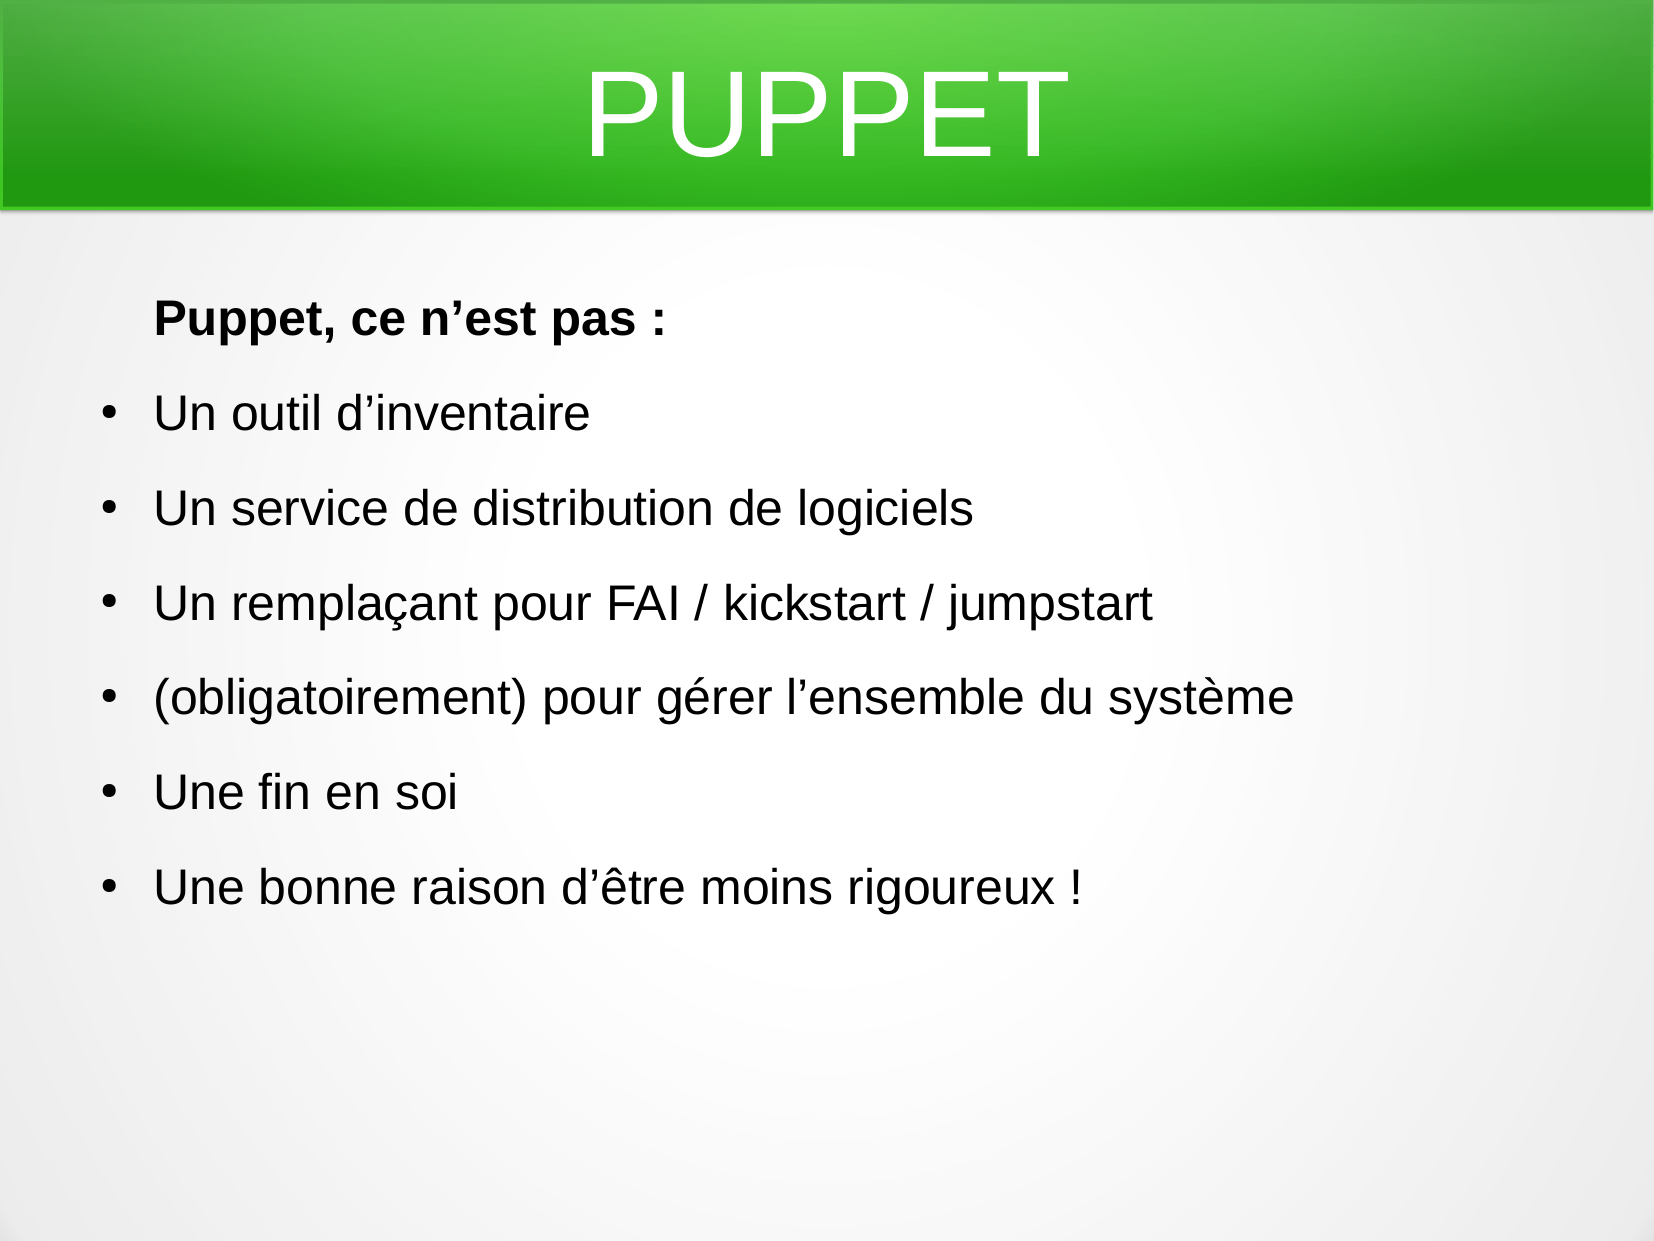

# PUPPET
Puppet, ce n’est pas :
Un outil d’inventaire
Un service de distribution de logiciels
Un remplaçant pour FAI / kickstart / jumpstart
(obligatoirement) pour gérer l’ensemble du système
Une fin en soi
Une bonne raison d’être moins rigoureux !